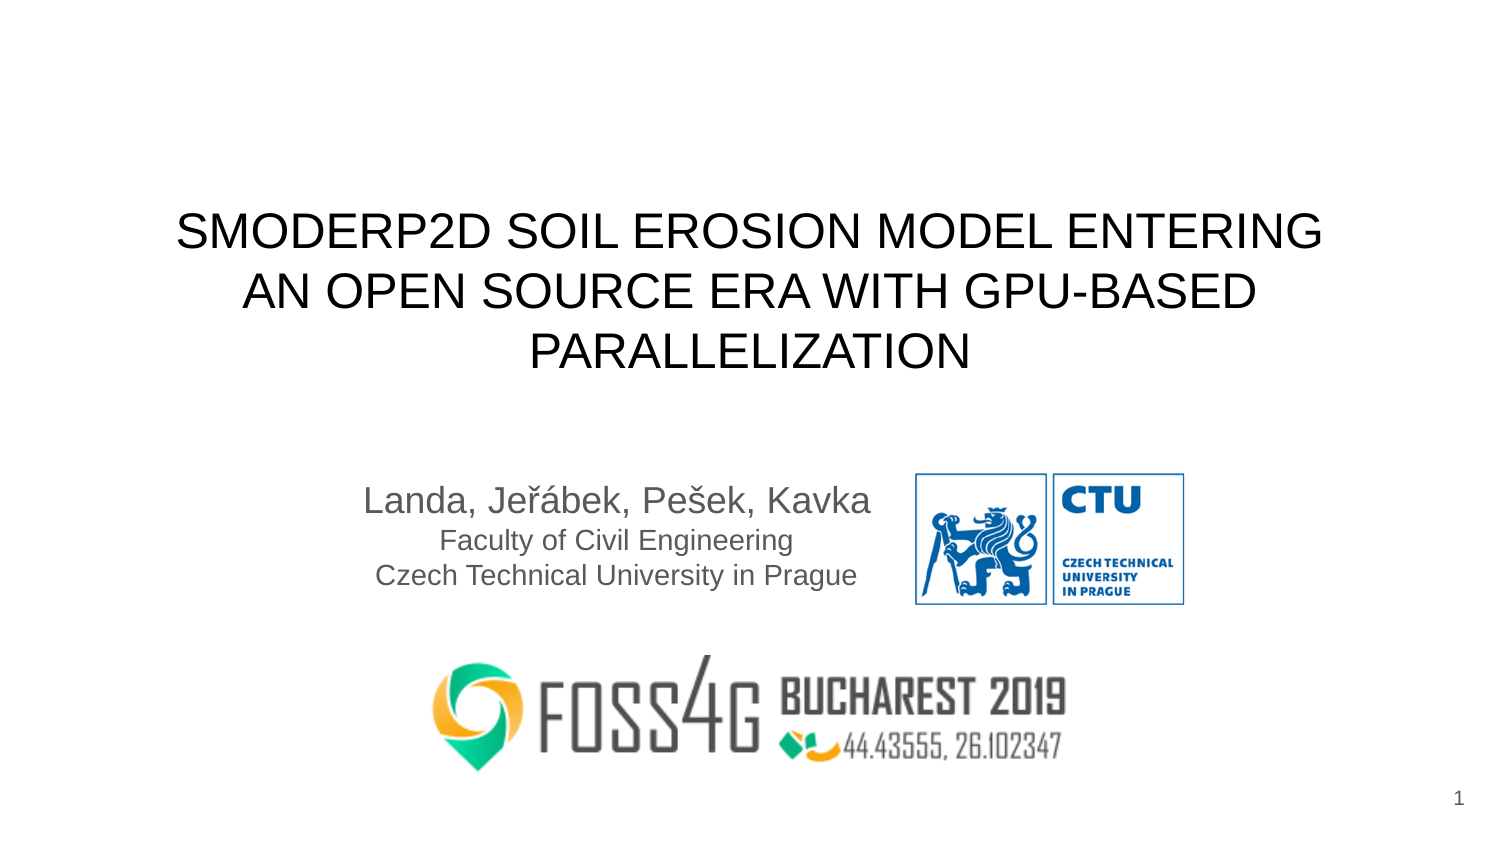

#
SMODERP2D SOIL EROSION MODEL ENTERING AN OPEN SOURCE ERA WITH GPU-BASED PARALLELIZATION
Landa, Jeřábek, Pešek, Kavka
Faculty of Civil Engineering
Czech Technical University in Prague